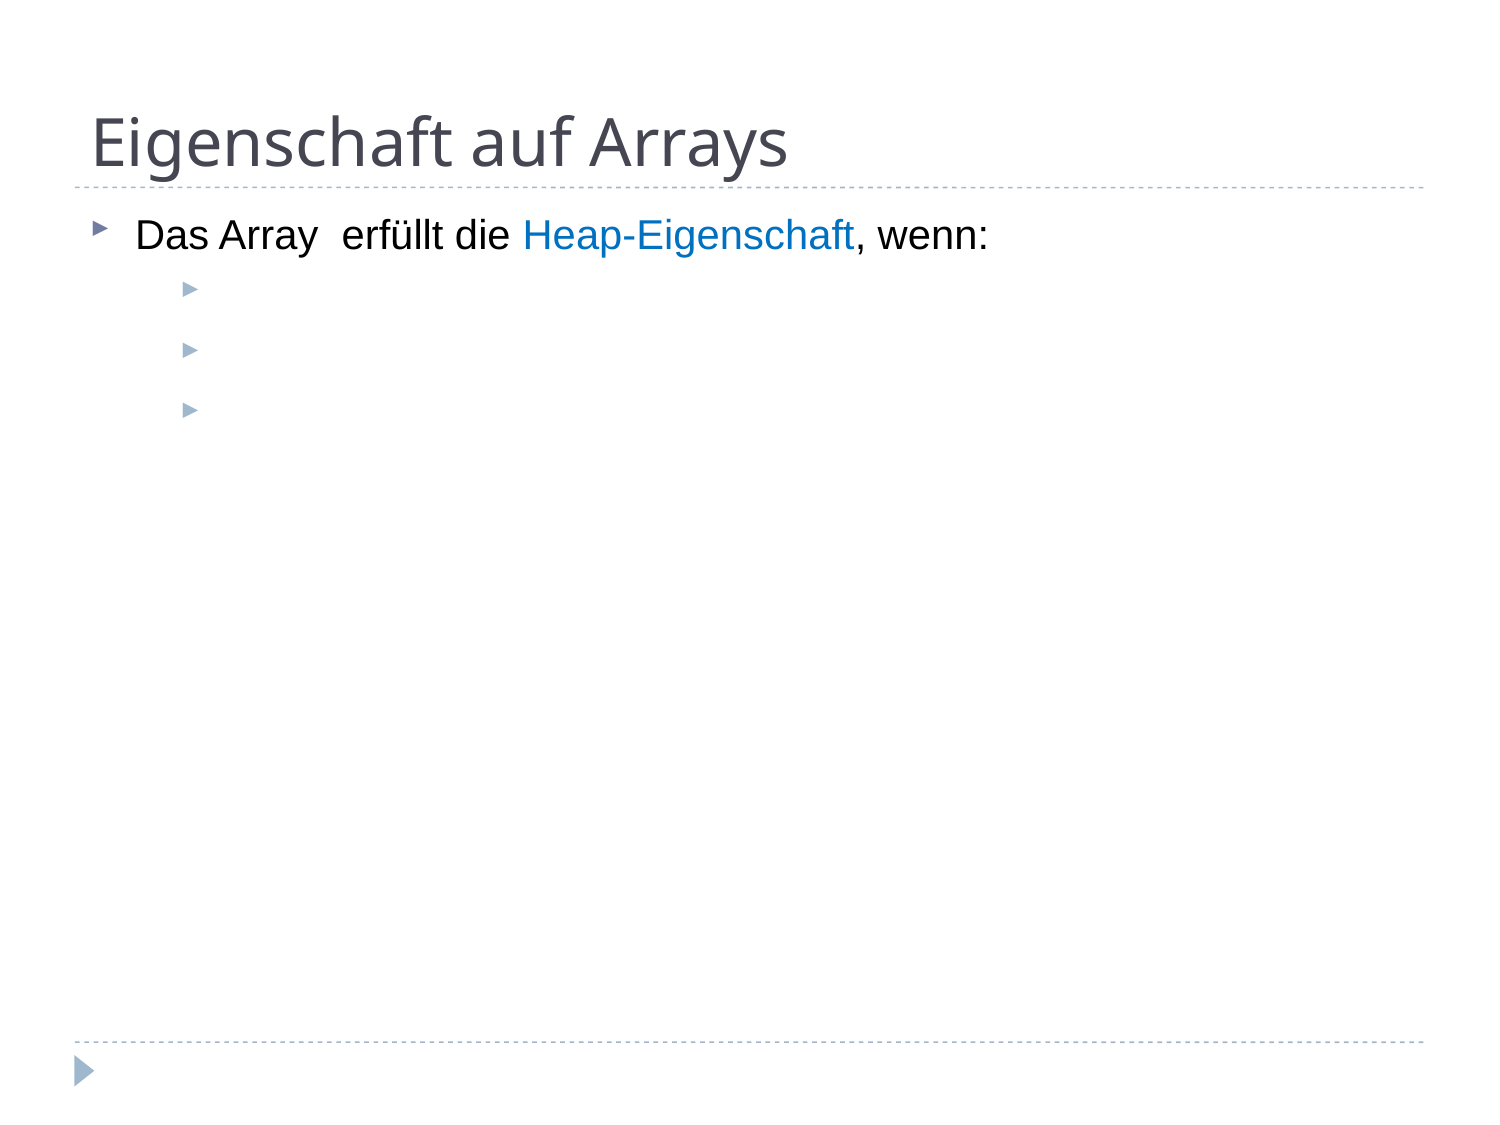

# Eigenschaft auf Arrays
Das Array erfüllt die Heap-Eigenschaft, wenn: